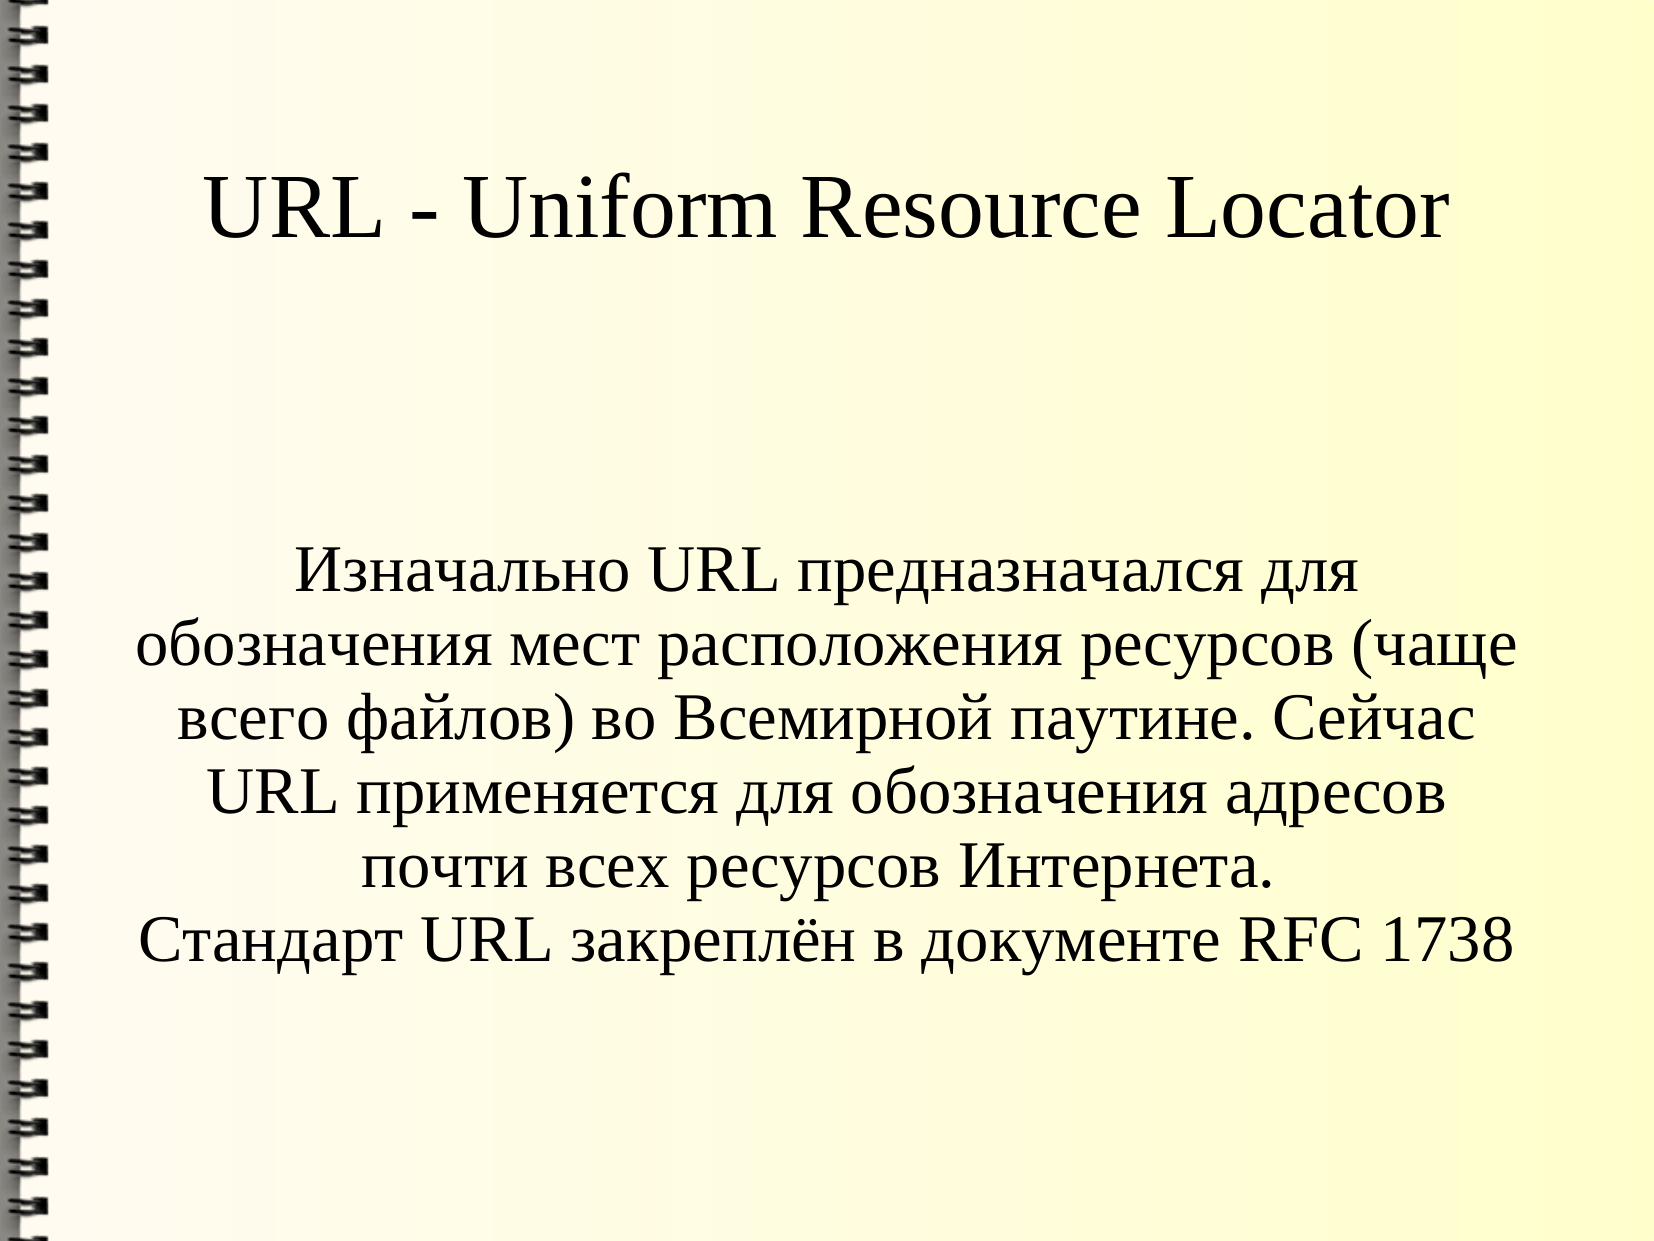

# URL - Uniform Resource Locator
Изначально URL предназначался для обозначения мест расположения ресурсов (чаще всего файлов) во Всемирной паутине. Сейчас URL применяется для обозначения адресов почти всех ресурсов Интернета.
Стандарт URL закреплён в документе RFC 1738